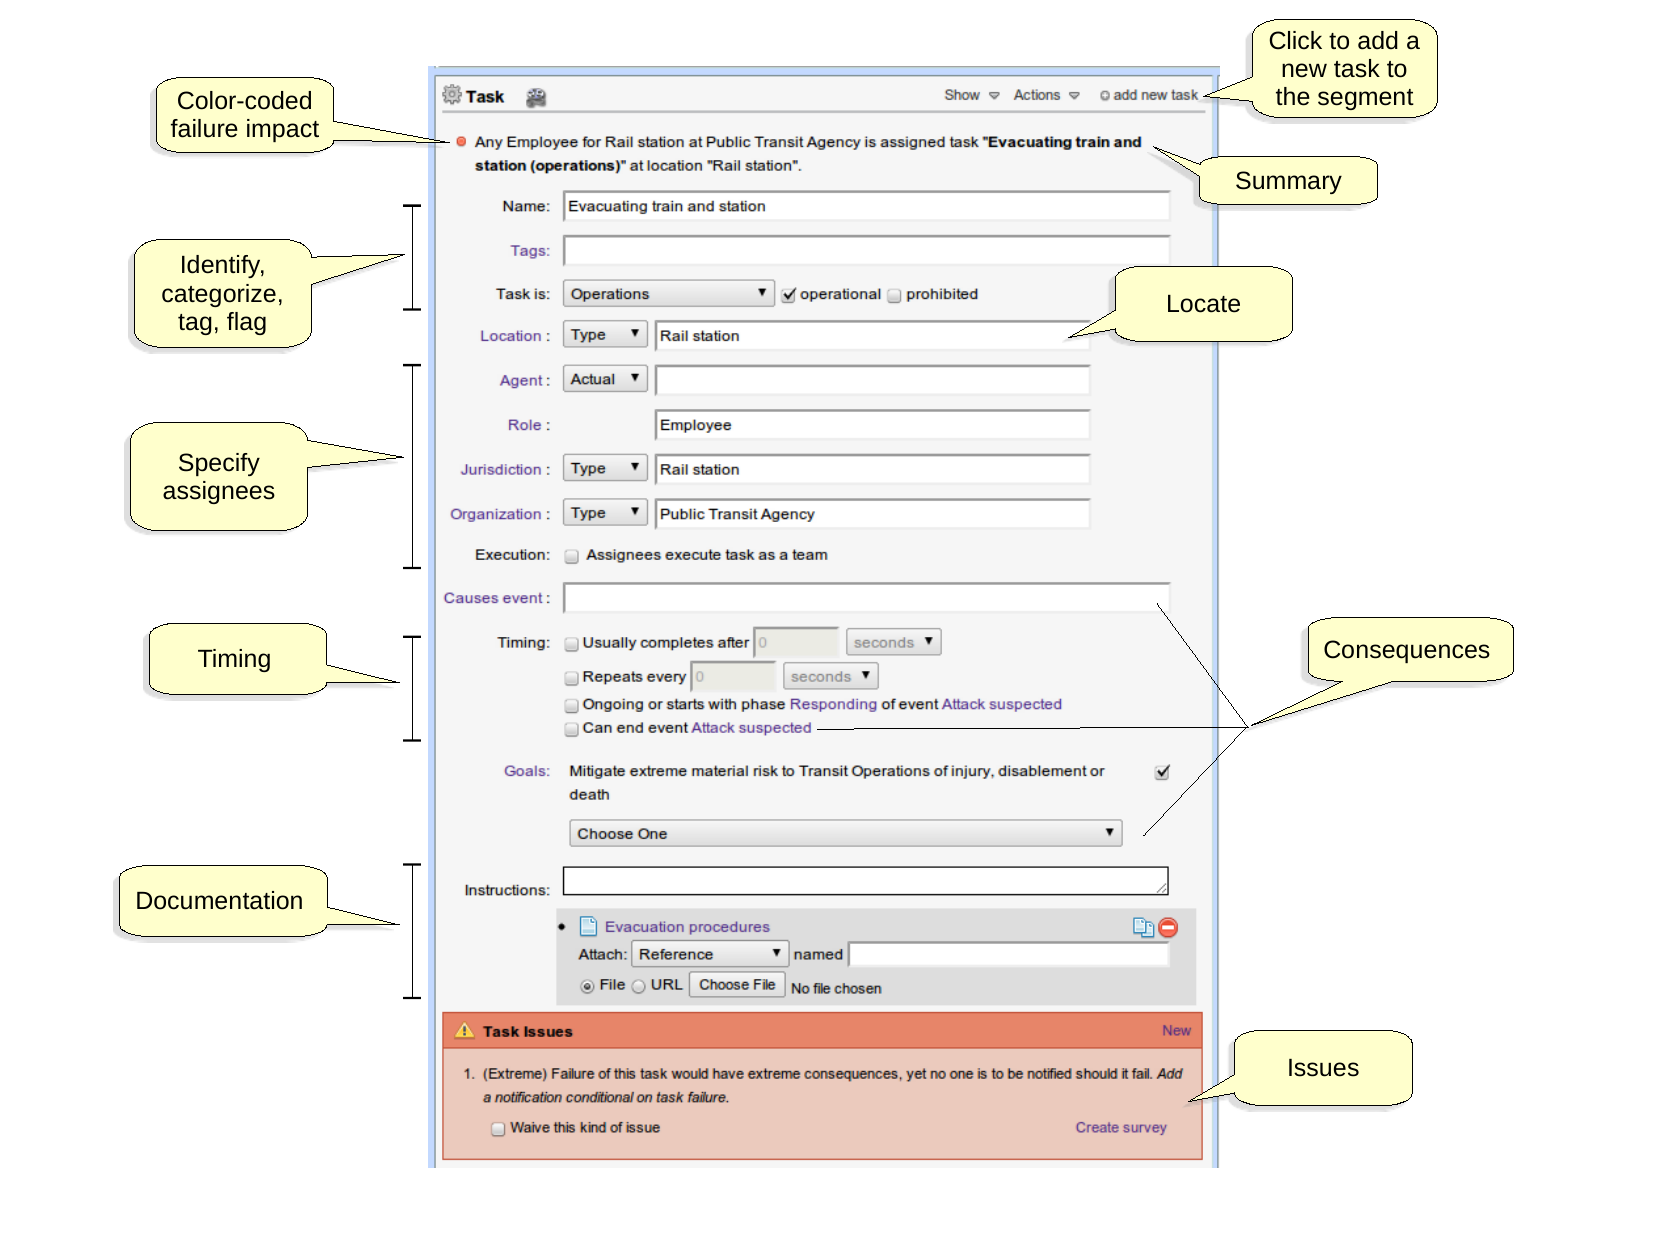

Click to add a new task to the segment
Color-coded failure impact
Summary
Identify, categorize, tag, flag
Locate
Specify assignees
Consequences
Timing
Documentation
Issues